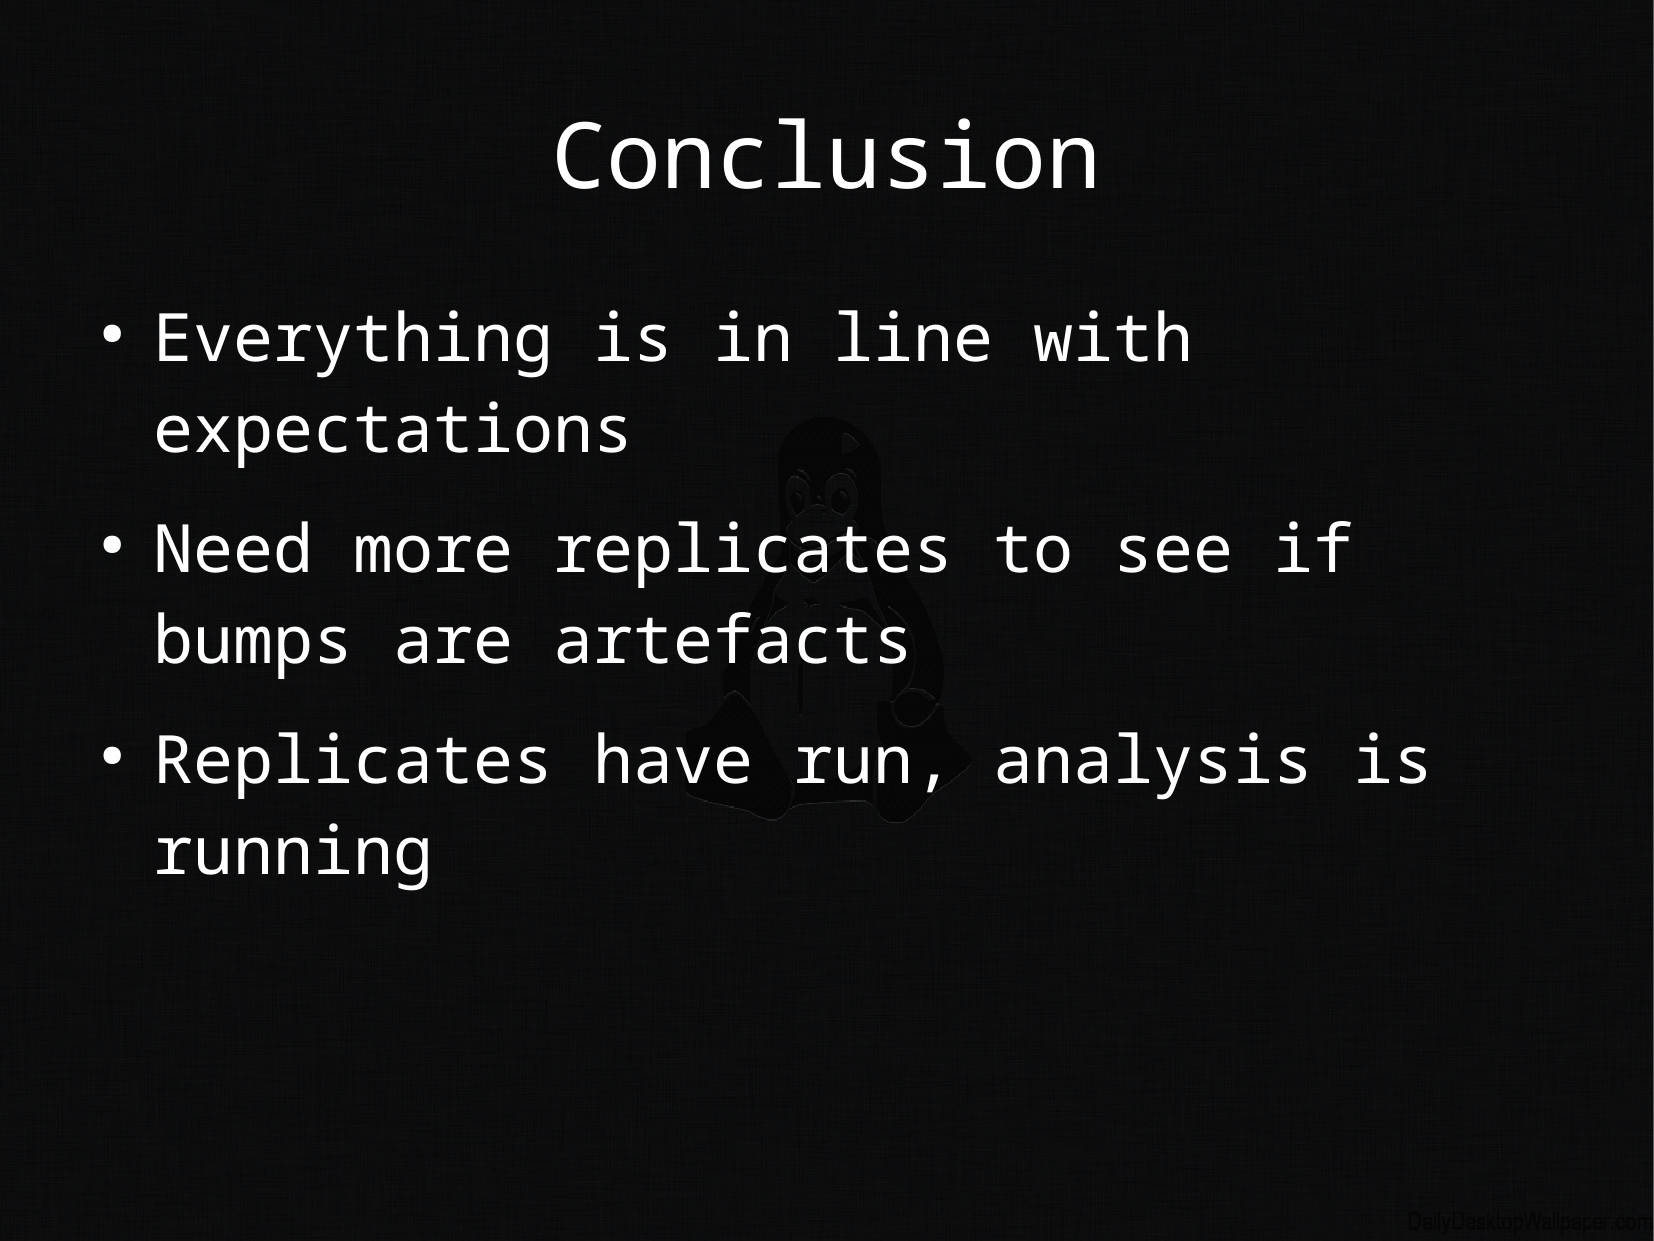

# Conclusion
Everything is in line with expectations
Need more replicates to see if bumps are artefacts
Replicates have run, analysis is running